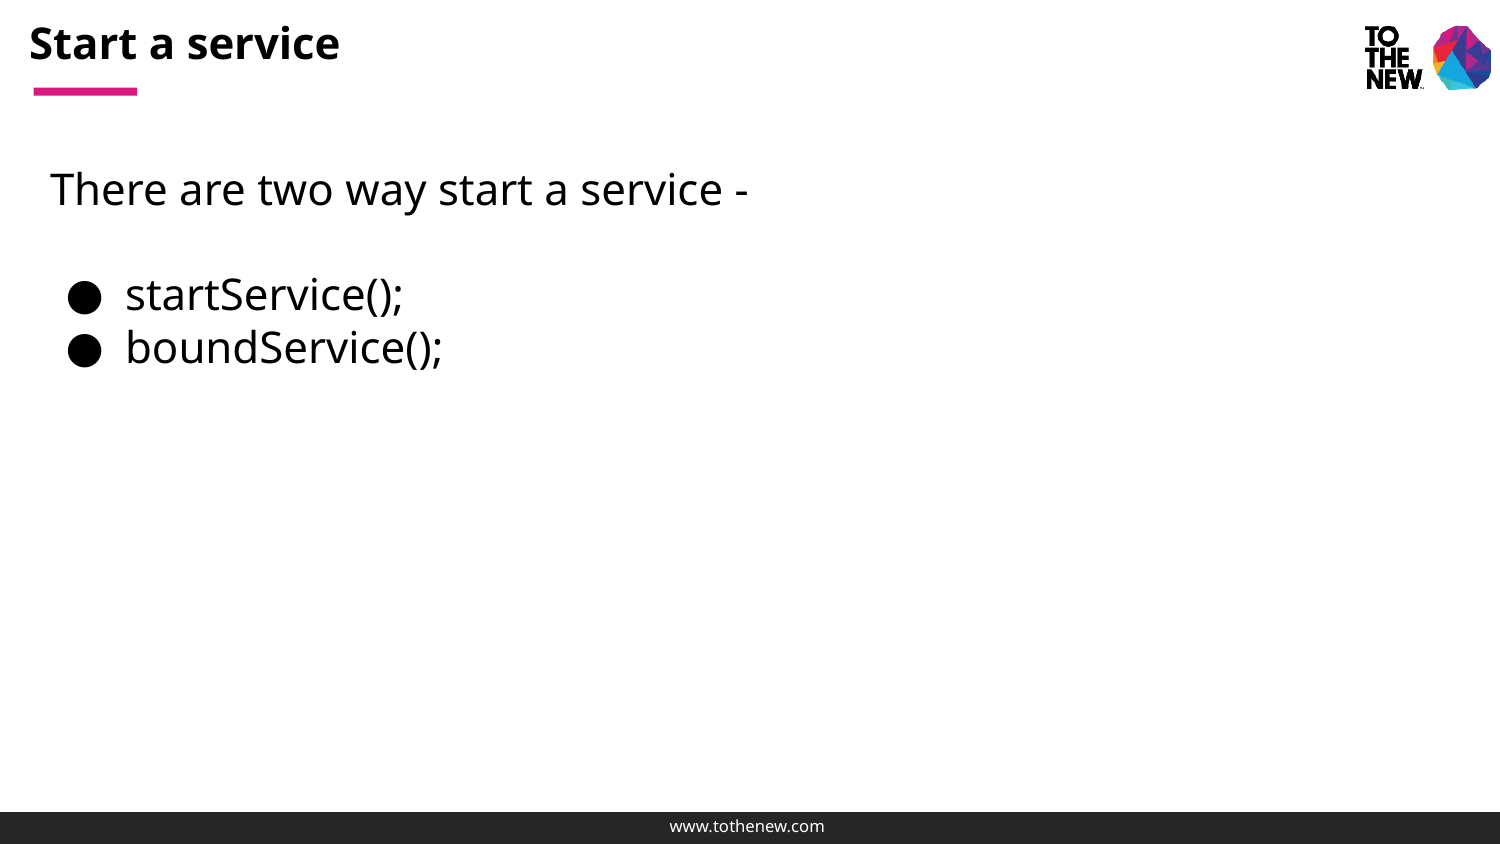

# Start a service
There are two way start a service -
startService();
boundService();